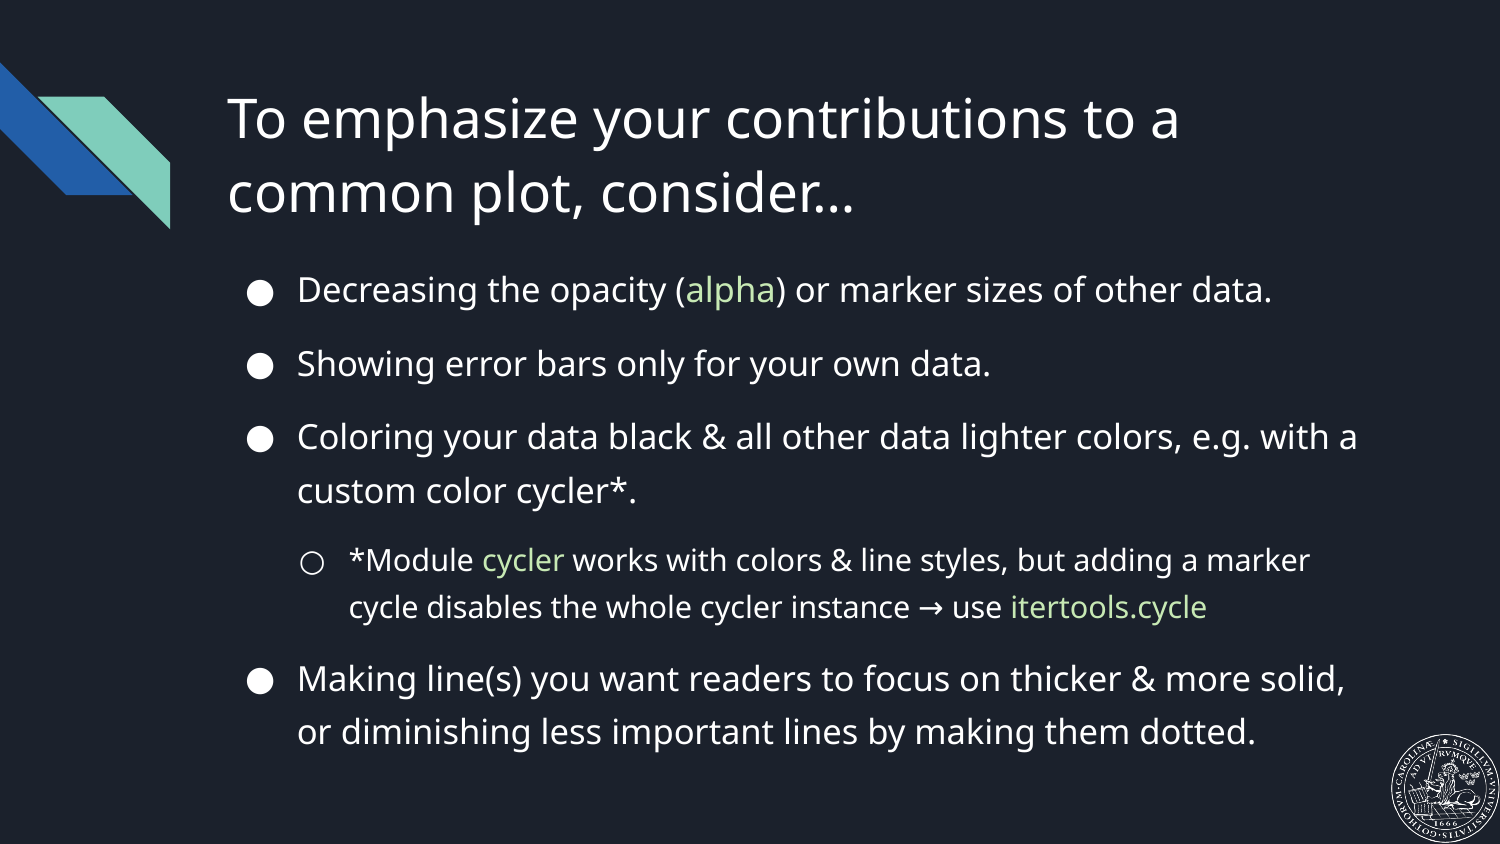

# To emphasize your contributions to a common plot, consider…
Decreasing the opacity (alpha) or marker sizes of other data.
Showing error bars only for your own data.
Coloring your data black & all other data lighter colors, e.g. with a custom color cycler*.
*Module cycler works with colors & line styles, but adding a marker cycle disables the whole cycler instance → use itertools.cycle
Making line(s) you want readers to focus on thicker & more solid, or diminishing less important lines by making them dotted.